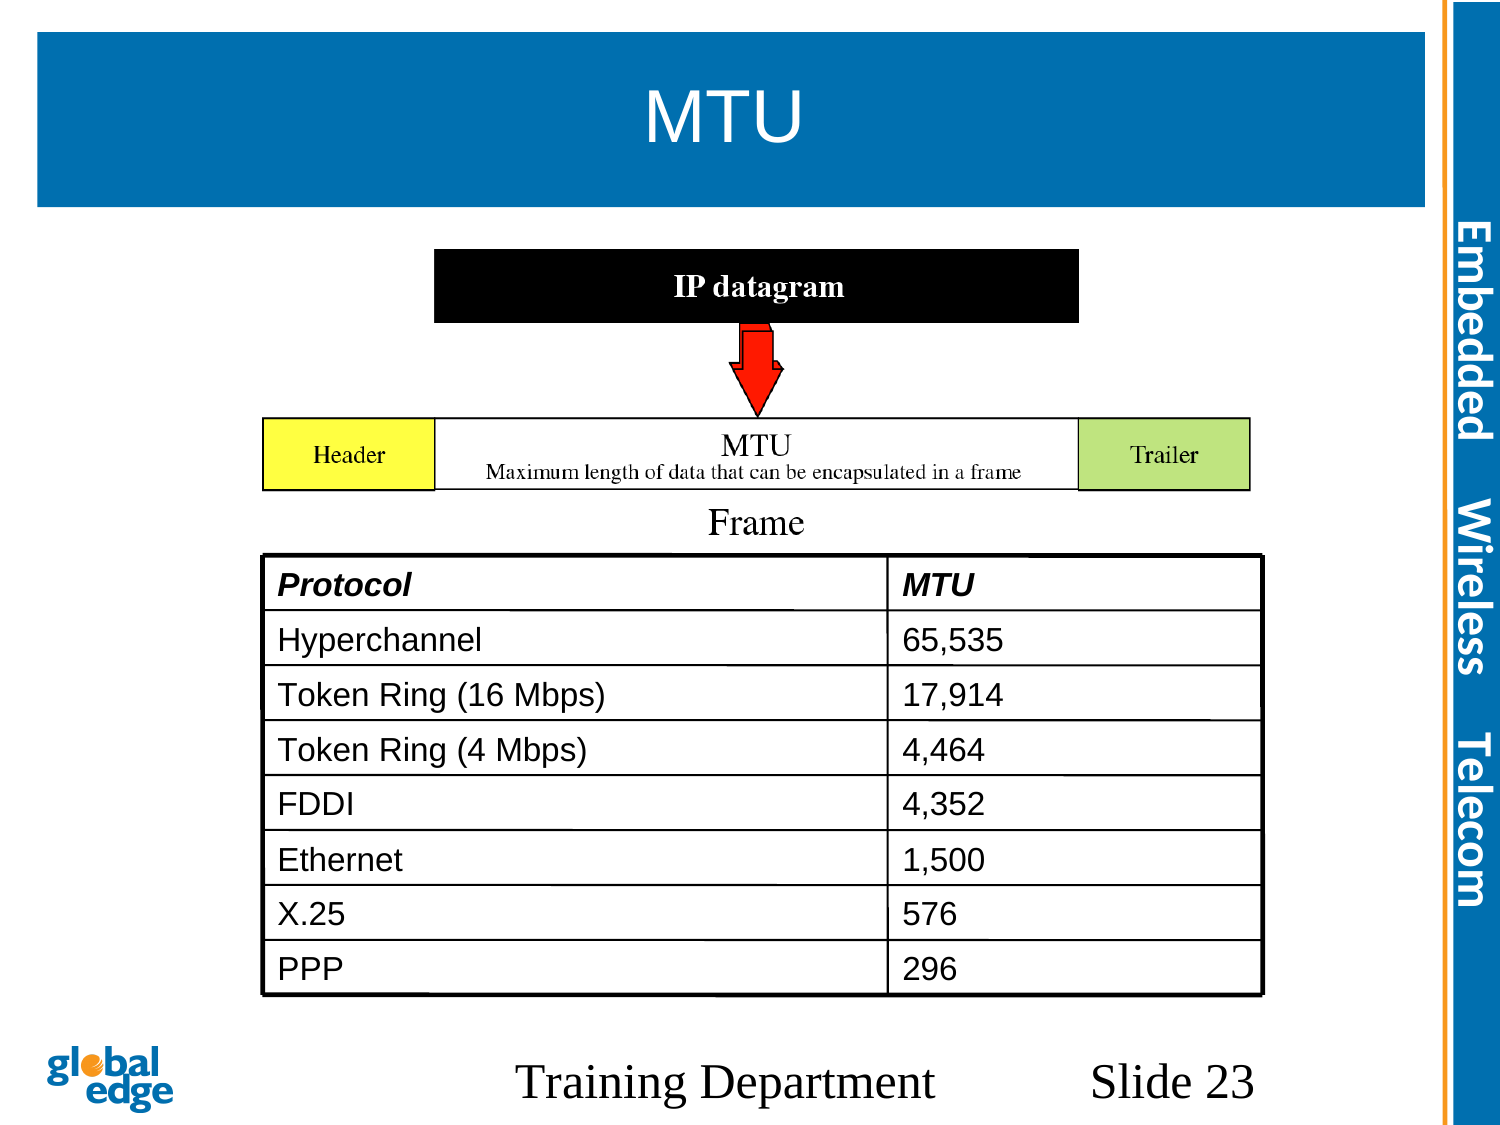

# MTU
Protocol
MTU
Hyperchannel
65,535
Token Ring (16 Mbps)‏
17,914
Token Ring (4 Mbps)‏
4,464
FDDI
4,352
Ethernet
1,500
X.25
576
PPP
296
23